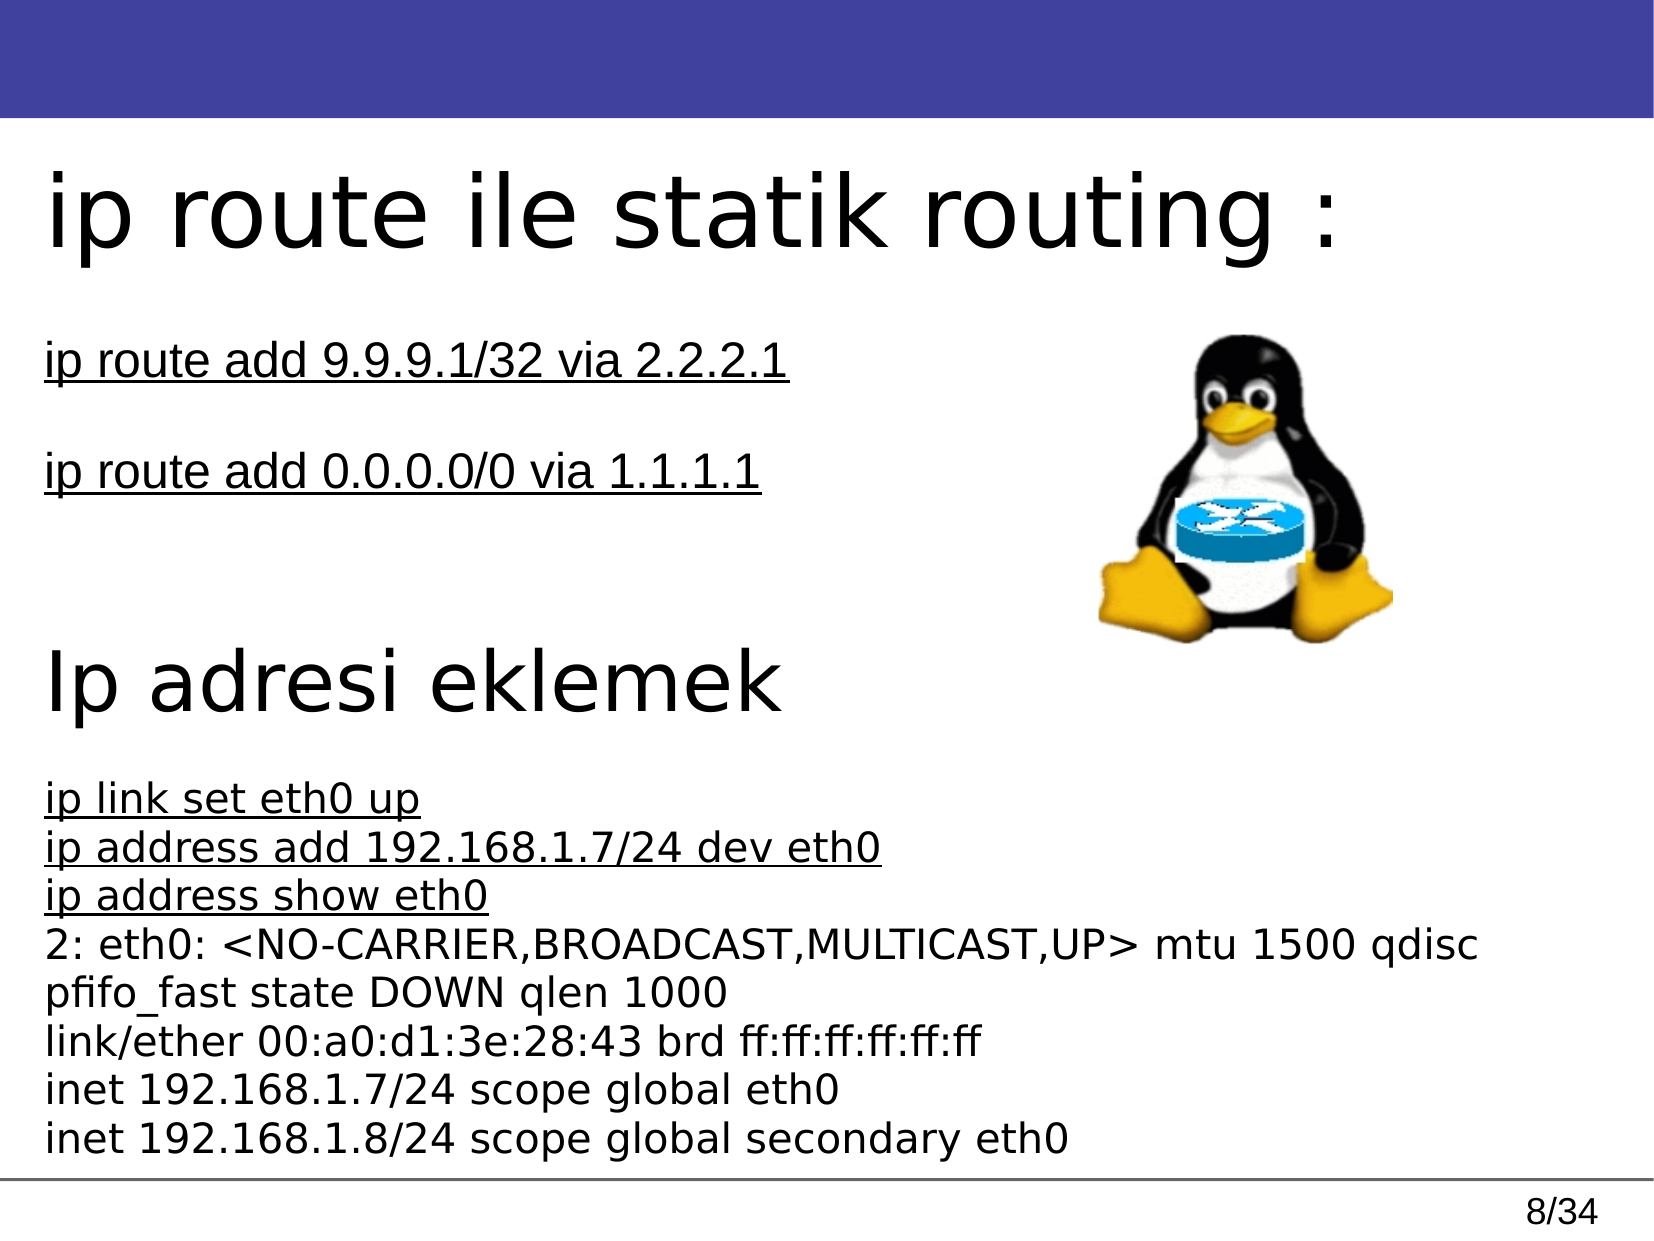

ip route ile statik routing :
ip route add 9.9.9.1/32 via 2.2.2.1
ip route add 0.0.0.0/0 via 1.1.1.1
Ip adresi eklemek
ip link set eth0 up
ip address add 192.168.1.7/24 dev eth0
ip address show eth0
2: eth0: <NO-CARRIER,BROADCAST,MULTICAST,UP> mtu 1500 qdisc pfifo_fast state DOWN qlen 1000
link/ether 00:a0:d1:3e:28:43 brd ff:ff:ff:ff:ff:ff
inet 192.168.1.7/24 scope global eth0
inet 192.168.1.8/24 scope global secondary eth0